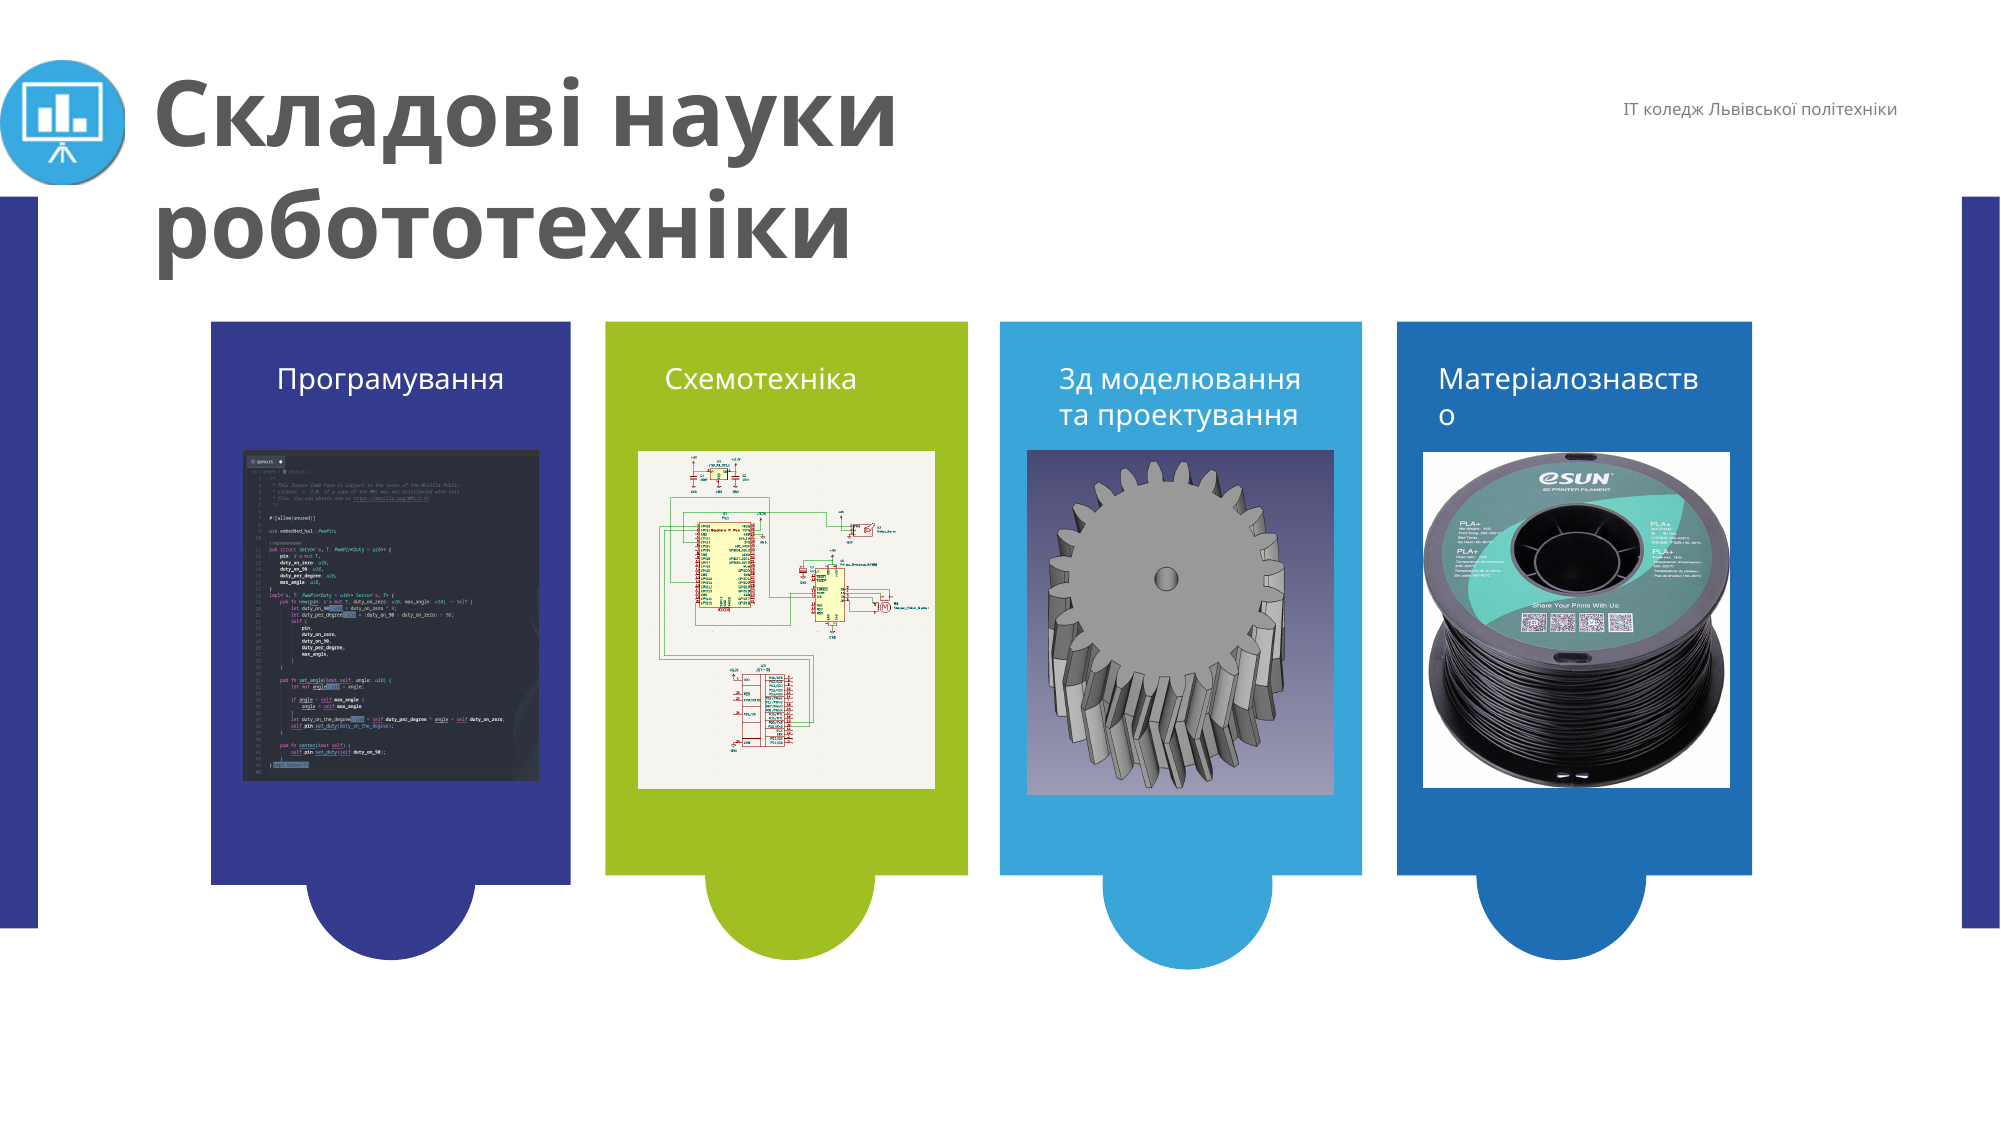

# Складові науки робототехніки
IT коледж Львівської політехніки
Програмування
Схемотехніка
3д моделювання та проектування
Матеріалознавство
Lorem ipsum dolor sit amet, consectetur adipiscing elit